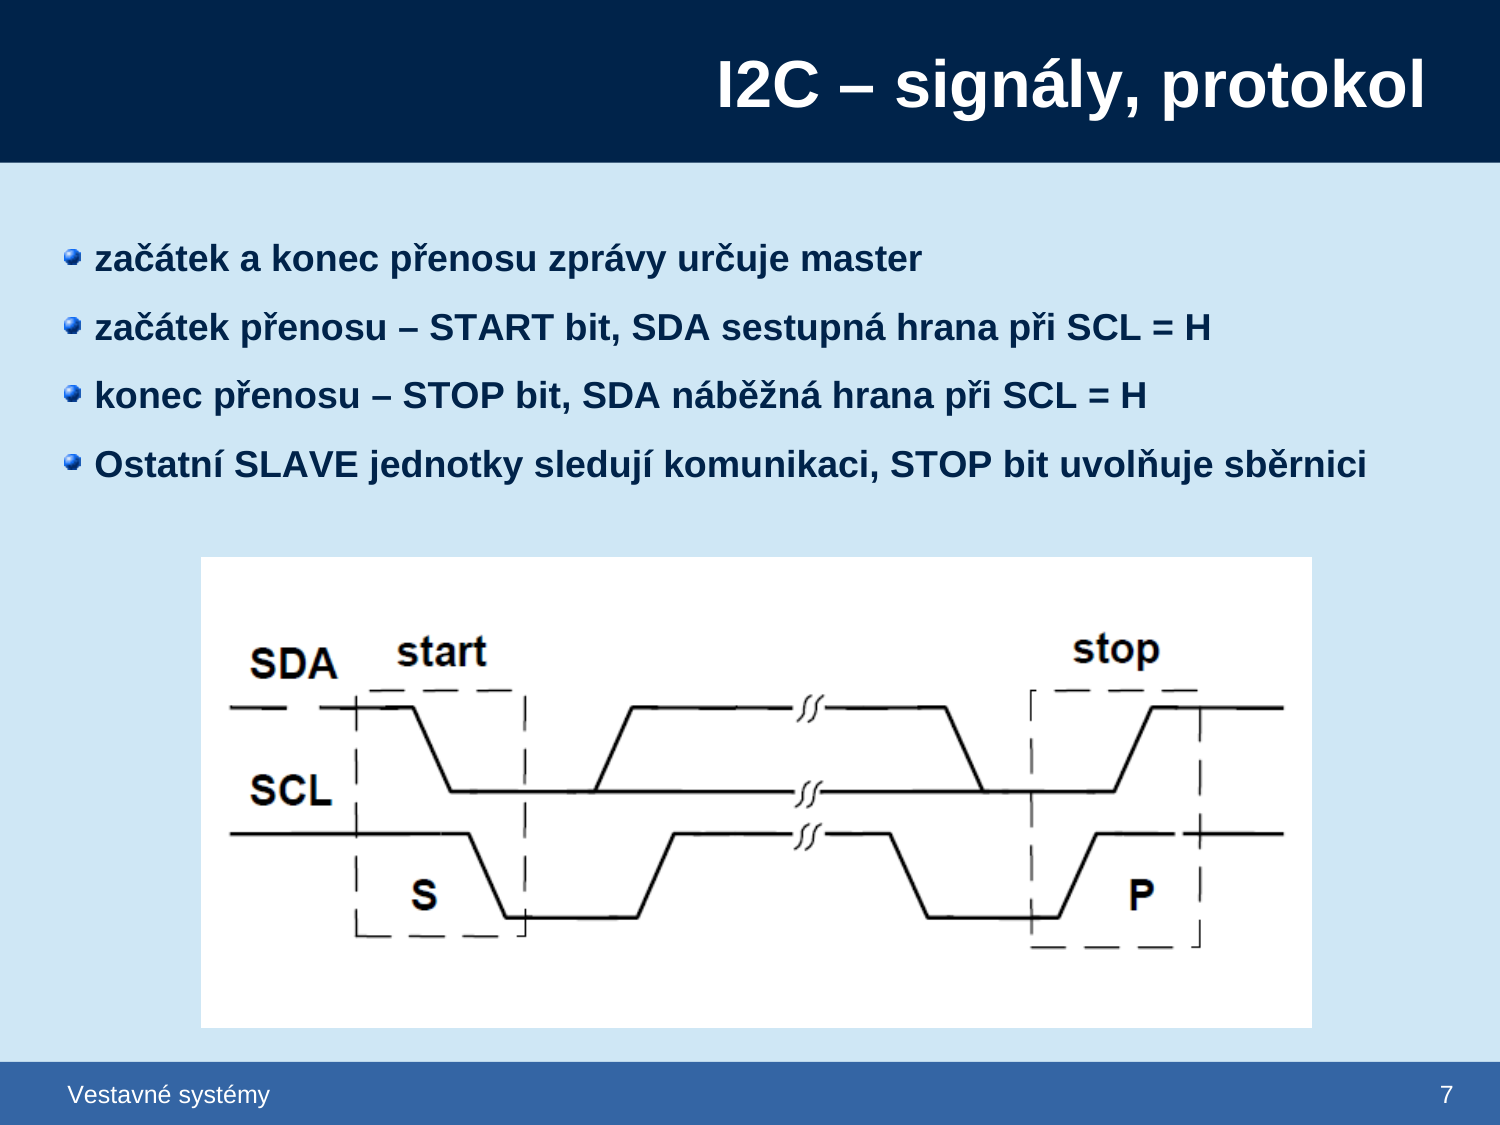

# I2C – signály, protokol
začátek a konec přenosu zprávy určuje master
začátek přenosu – START bit, SDA sestupná hrana při SCL = H
konec přenosu – STOP bit, SDA náběžná hrana při SCL = H
Ostatní SLAVE jednotky sledují komunikaci, STOP bit uvolňuje sběrnici